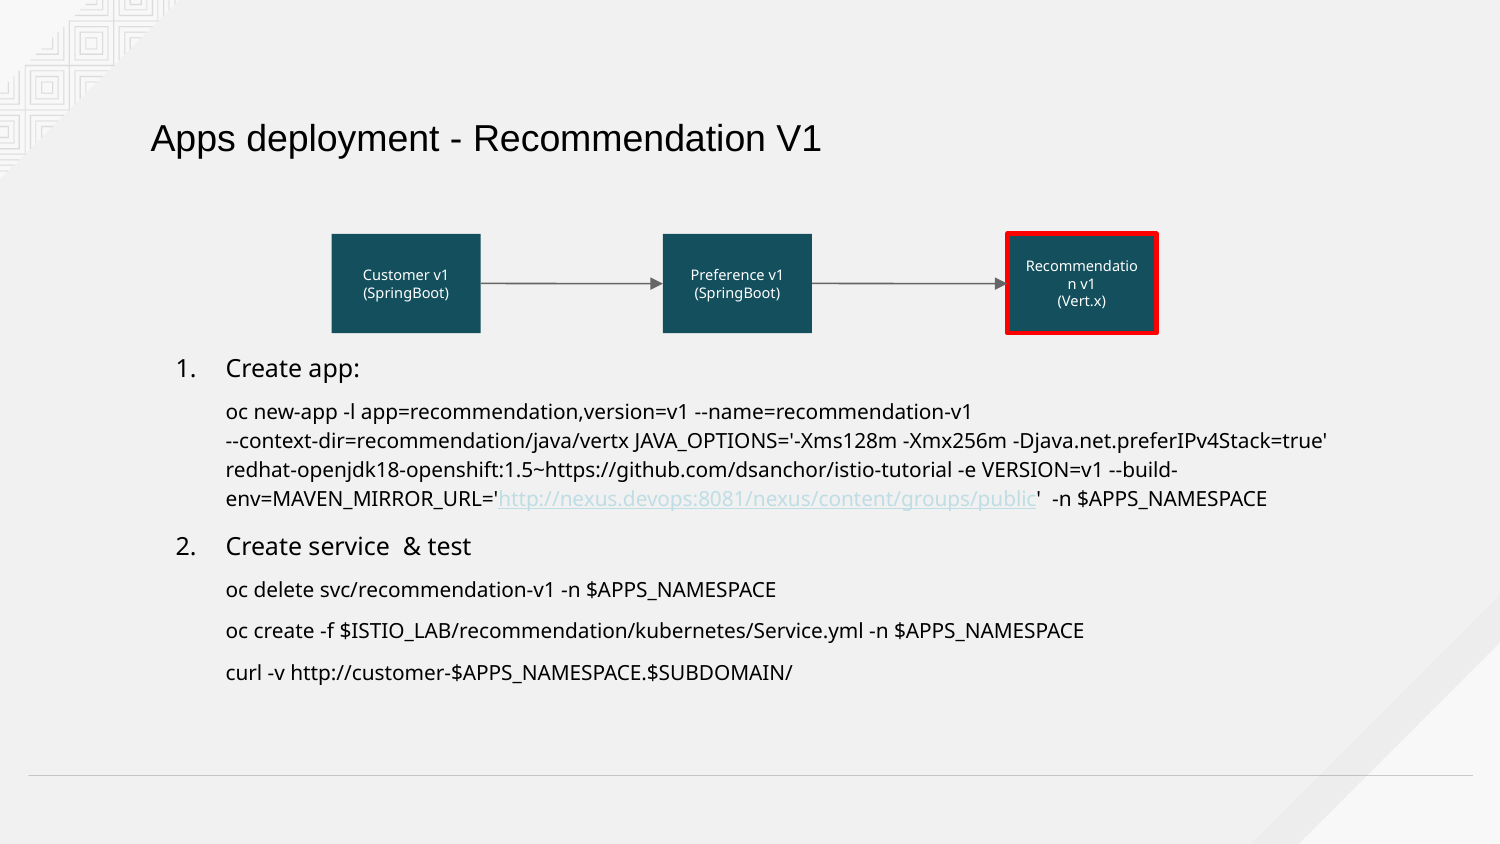

# Apps deployment - Recommendation V1
Customer v1
(SpringBoot)
Preference v1
(SpringBoot)
Recommendation v1
(Vert.x)
Create app:
oc new-app -l app=recommendation,version=v1 --name=recommendation-v1 --context-dir=recommendation/java/vertx JAVA_OPTIONS='-Xms128m -Xmx256m -Djava.net.preferIPv4Stack=true' redhat-openjdk18-openshift:1.5~https://github.com/dsanchor/istio-tutorial -e VERSION=v1 --build-env=MAVEN_MIRROR_URL='http://nexus.devops:8081/nexus/content/groups/public' -n $APPS_NAMESPACE
Create service & test
oc delete svc/recommendation-v1 -n $APPS_NAMESPACE
oc create -f $ISTIO_LAB/recommendation/kubernetes/Service.yml -n $APPS_NAMESPACE
curl -v http://customer-$APPS_NAMESPACE.$SUBDOMAIN/